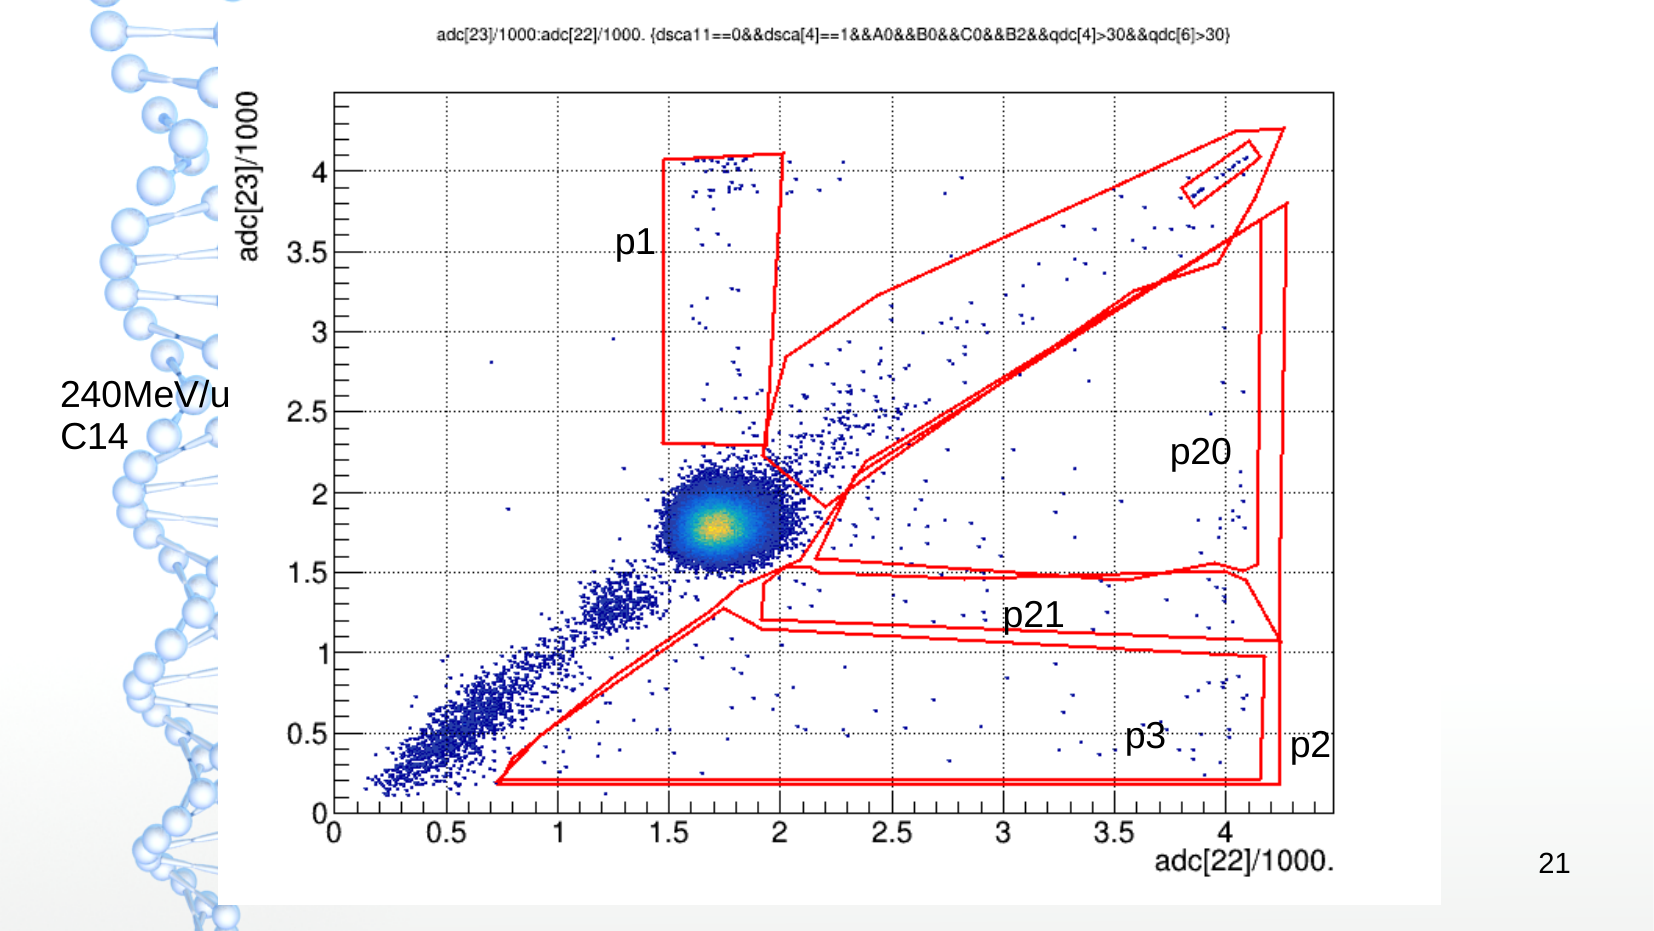

#
p1
240MeV/u C14
p20
p21
p3
p2
21